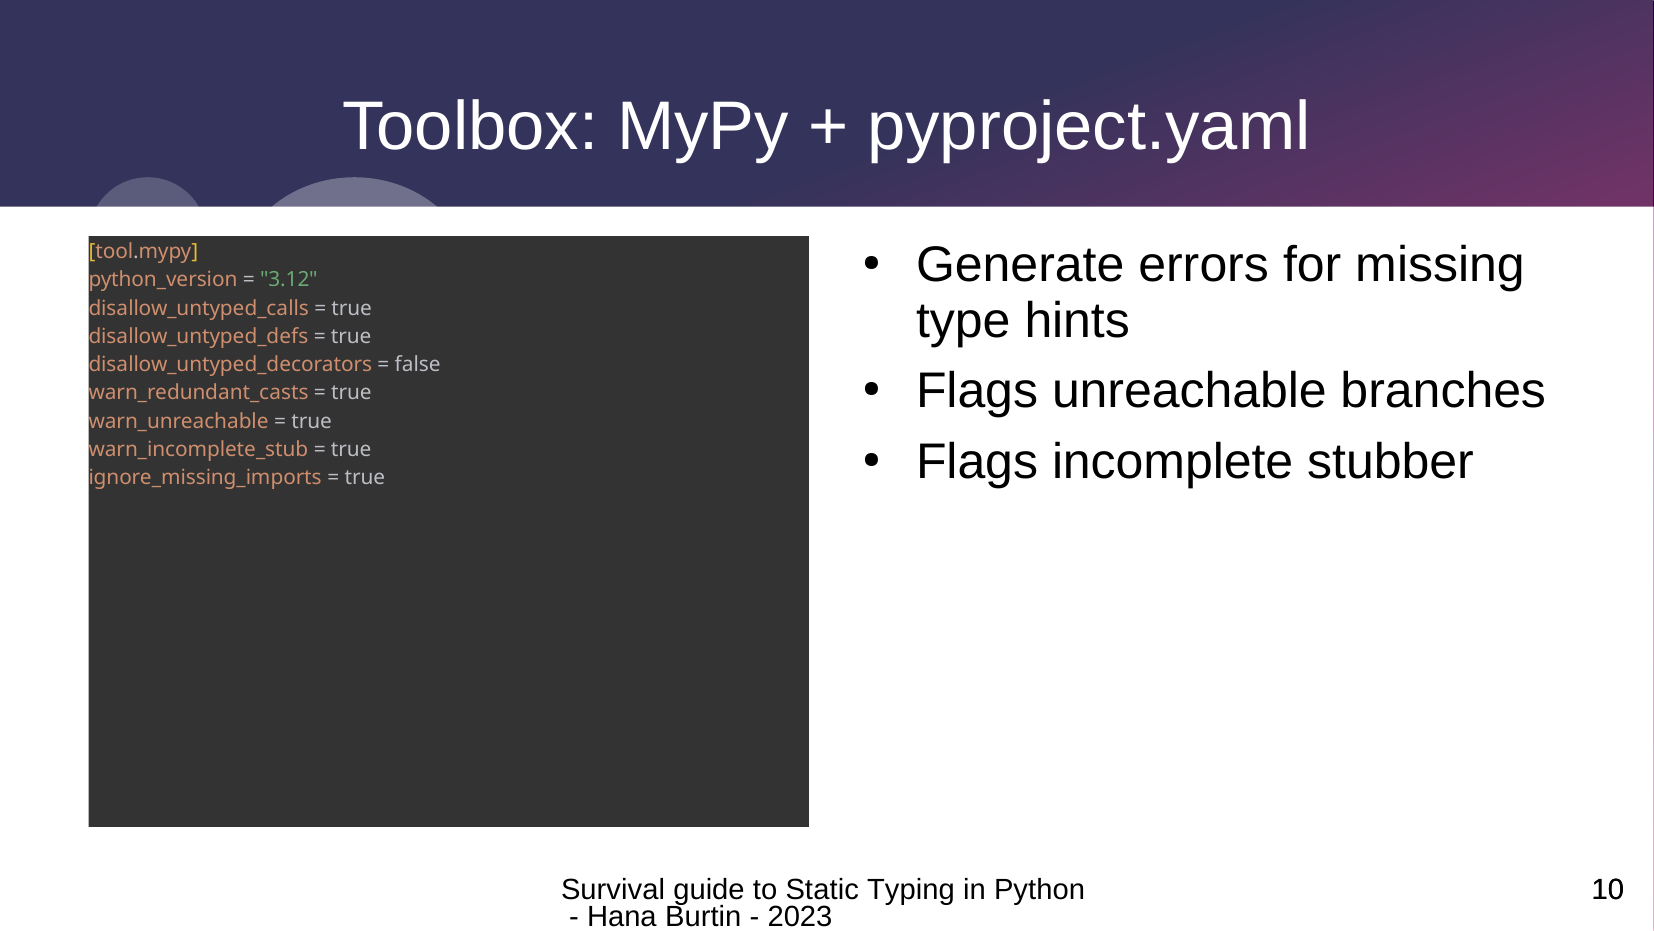

# Toolbox: MyPy + pyproject.yaml
[tool.mypy]
python_version = "3.12"
disallow_untyped_calls = true
disallow_untyped_defs = true
disallow_untyped_decorators = false
warn_redundant_casts = true
warn_unreachable = true
warn_incomplete_stub = true
ignore_missing_imports = true
Generate errors for missing type hints
Flags unreachable branches
Flags incomplete stubber
Survival guide to Static Typing in Python - Hana Burtin - 2023
10